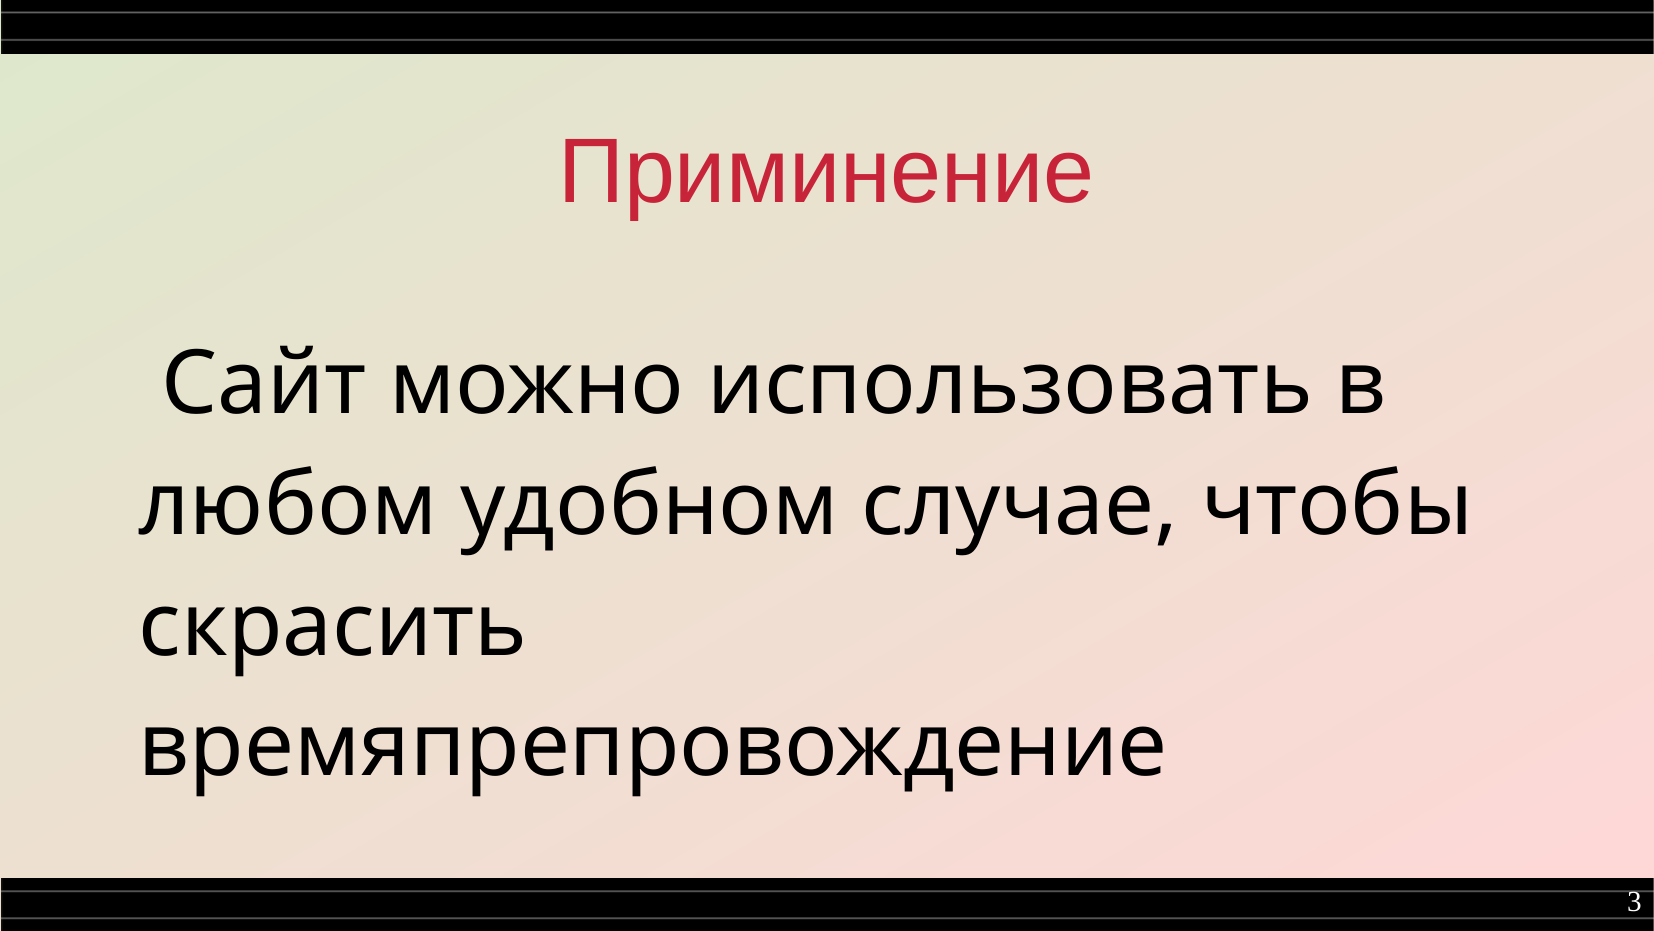

# Приминение
 Сайт можно использовать в любом удобном случае, чтобы скрасить времяпрепровождение